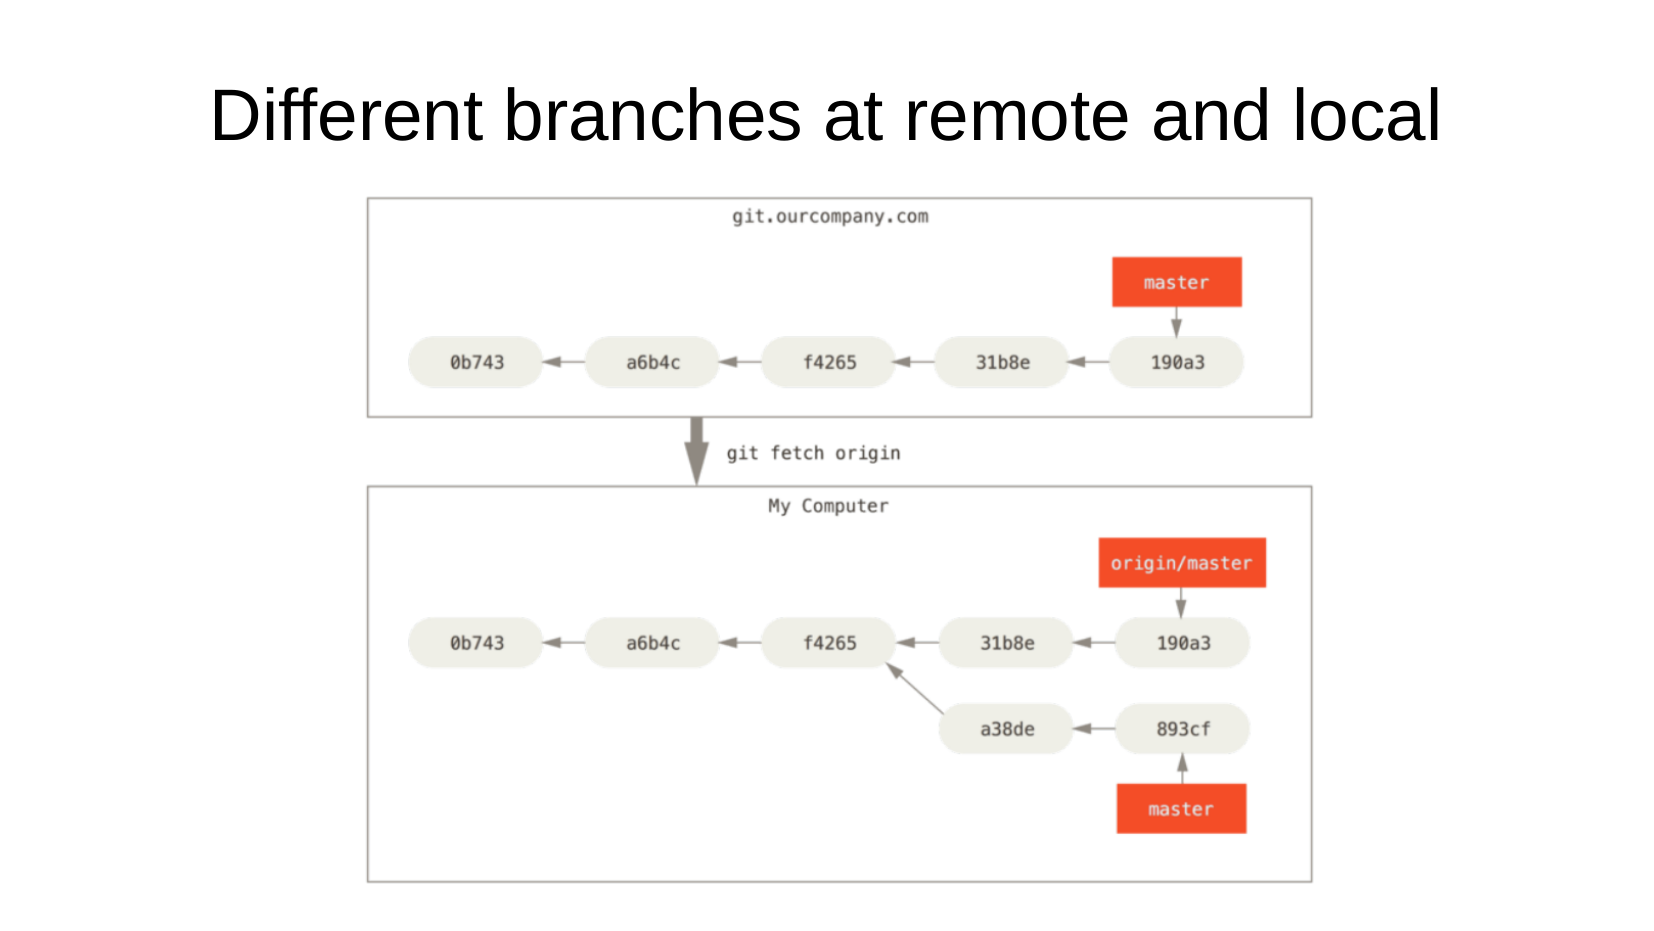

# Different branches at remote and local